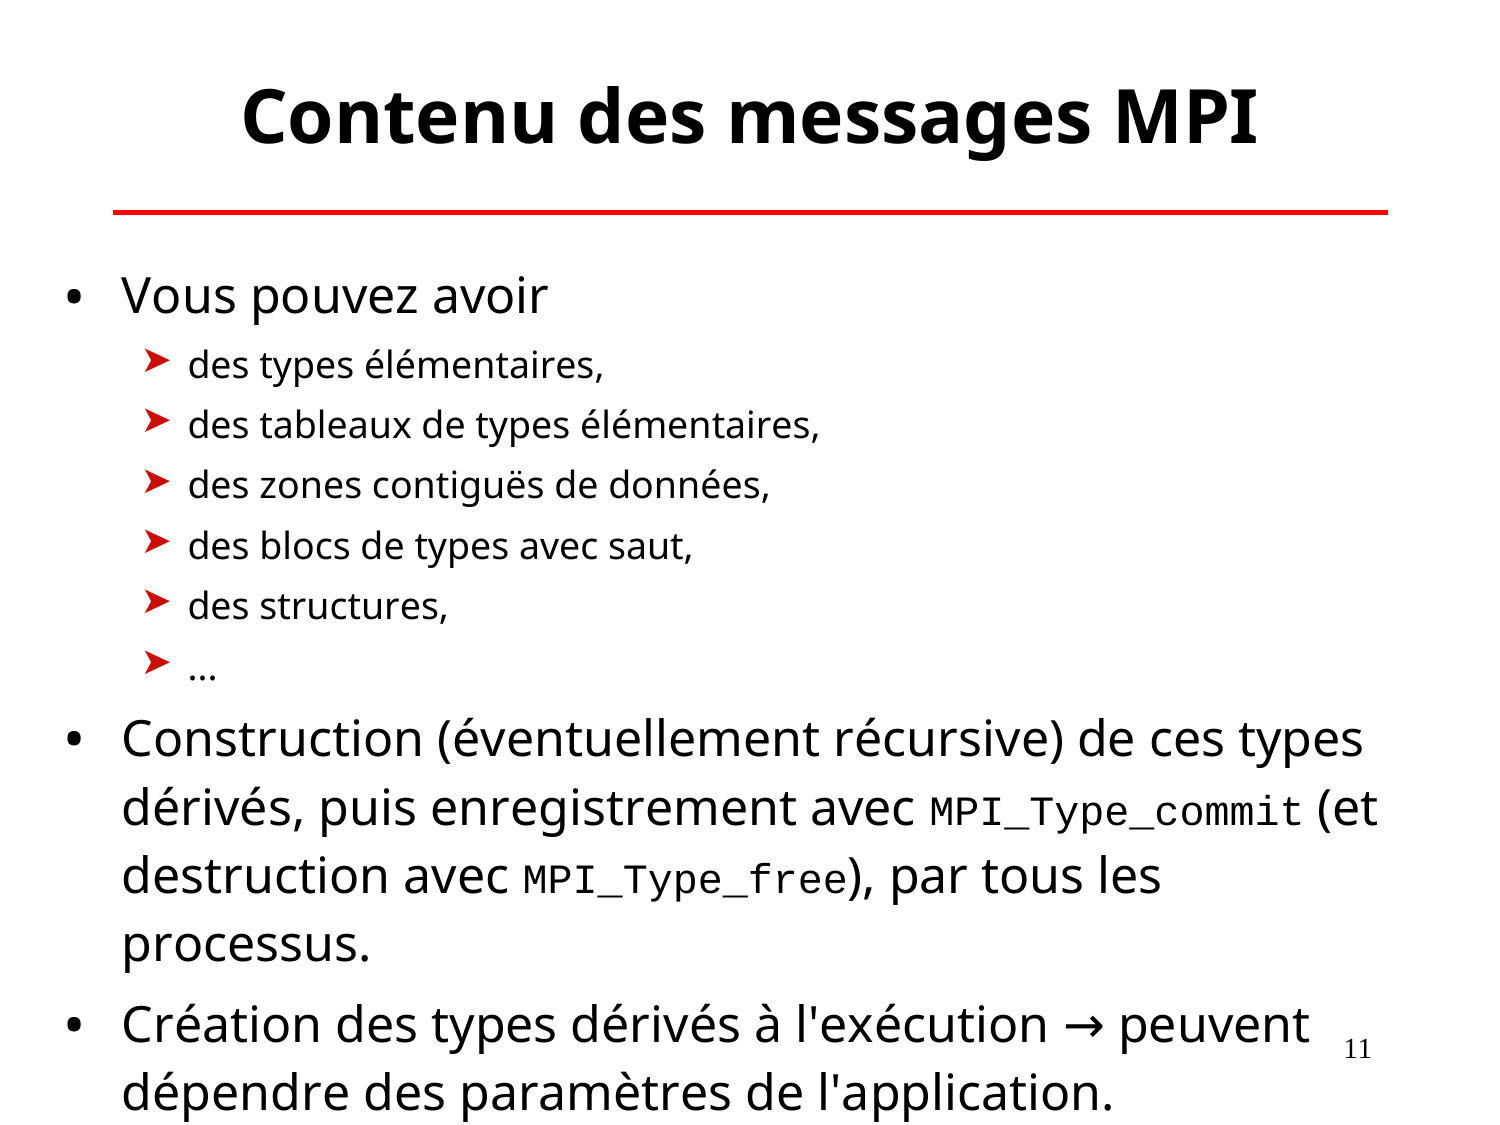

# Contenu des messages MPI
Vous pouvez avoir
des types élémentaires,
des tableaux de types élémentaires,
des zones contiguës de données,
des blocs de types avec saut,
des structures,
...
Construction (éventuellement récursive) de ces types dérivés, puis enregistrement avec MPI_Type_commit (et destruction avec MPI_Type_free), par tous les processus.
Création des types dérivés à l'exécution → peuvent dépendre des paramètres de l'application.
11